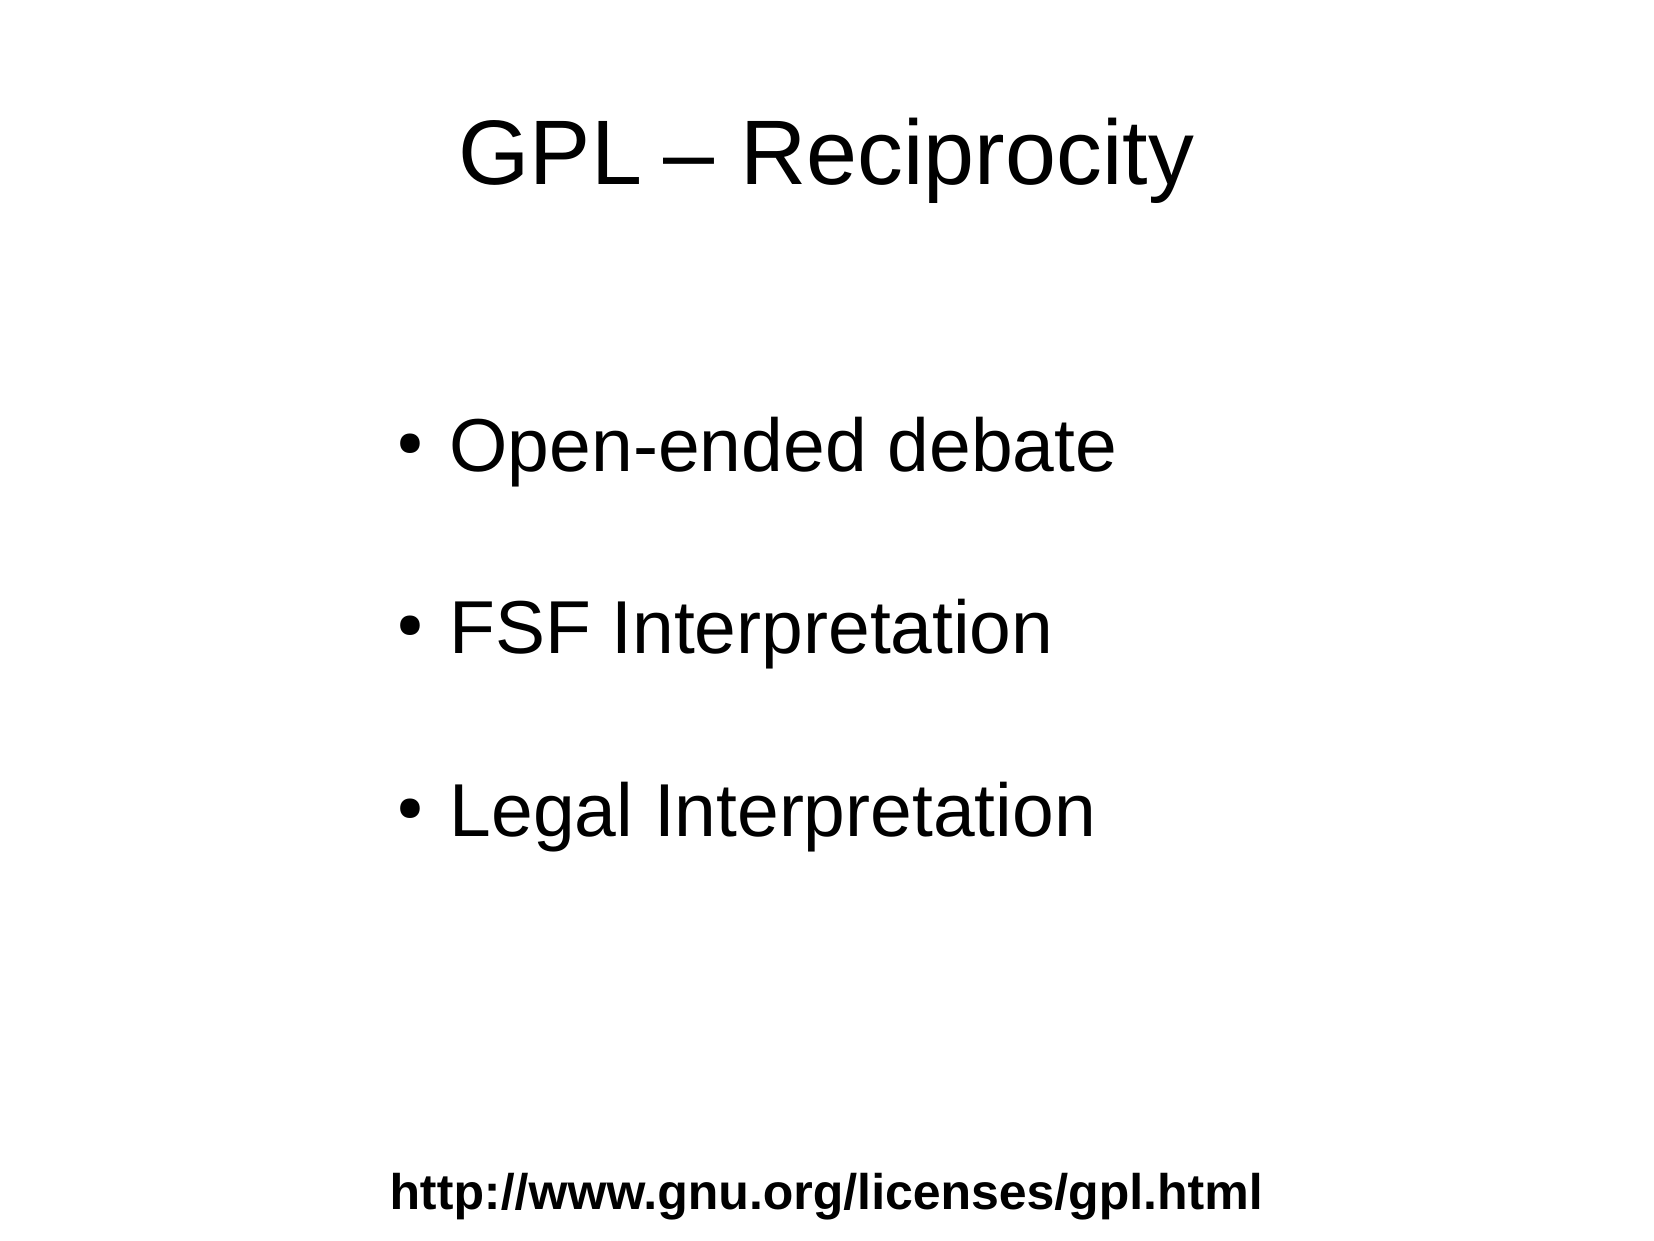

# GPL – Reciprocity
Open-ended debate
FSF Interpretation
Legal Interpretation
http://www.gnu.org/licenses/gpl.html